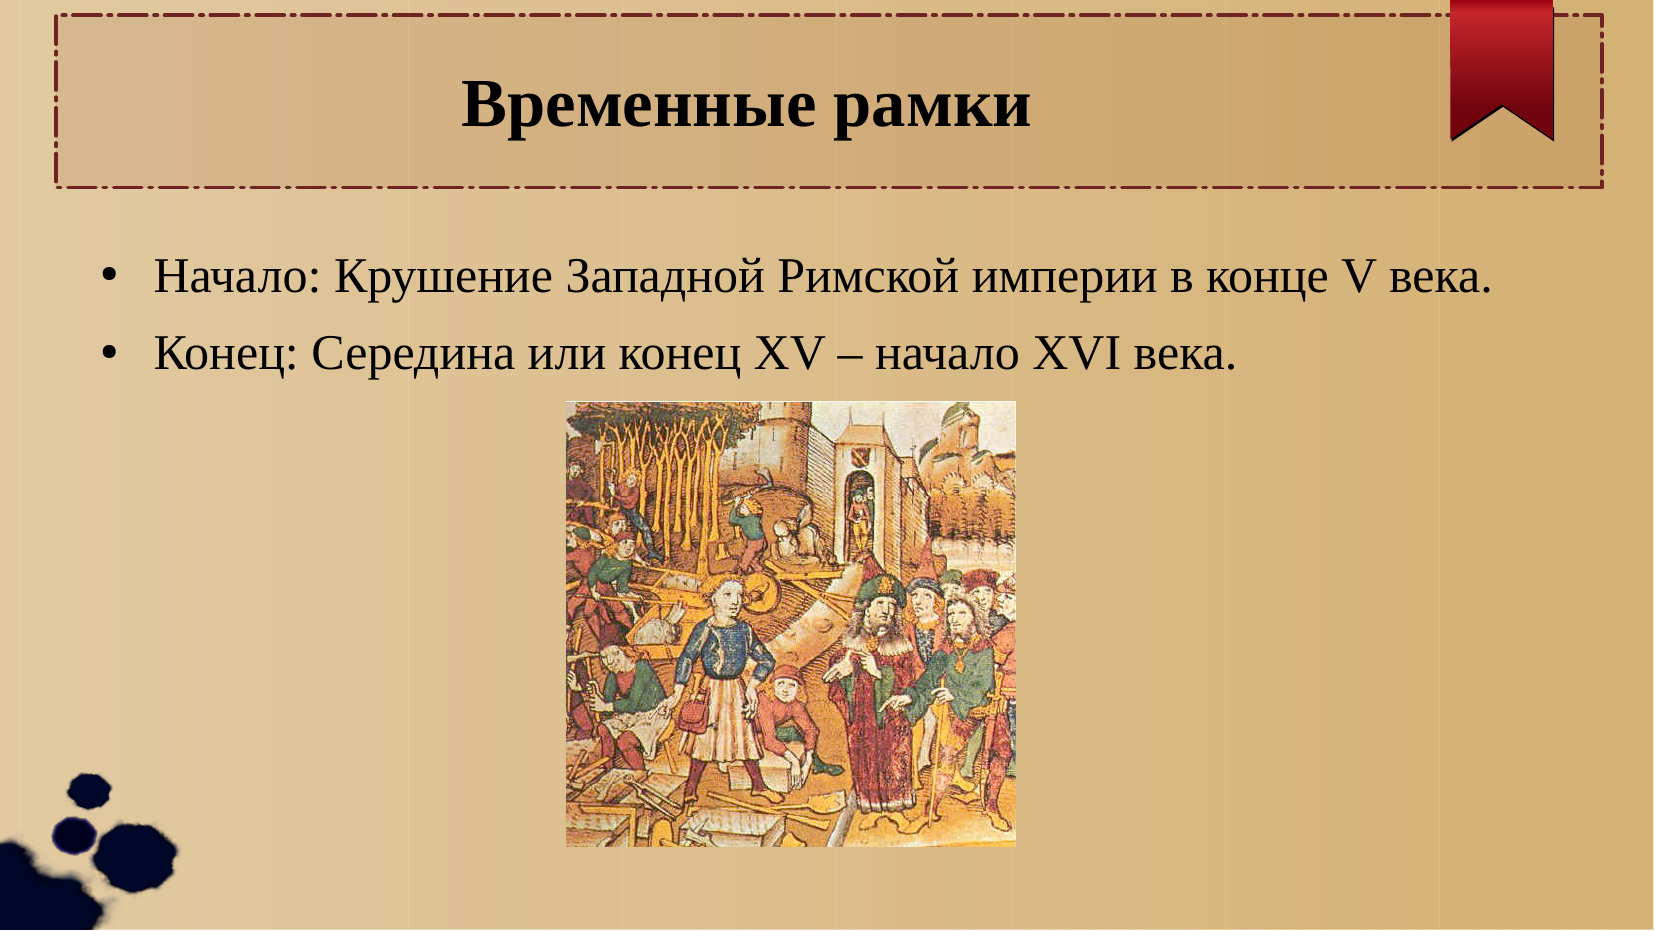

# Временные рамки
Начало: Крушение Западной Римской империи в конце V века.
Конец: Середина или конец XV – начало XVI века.